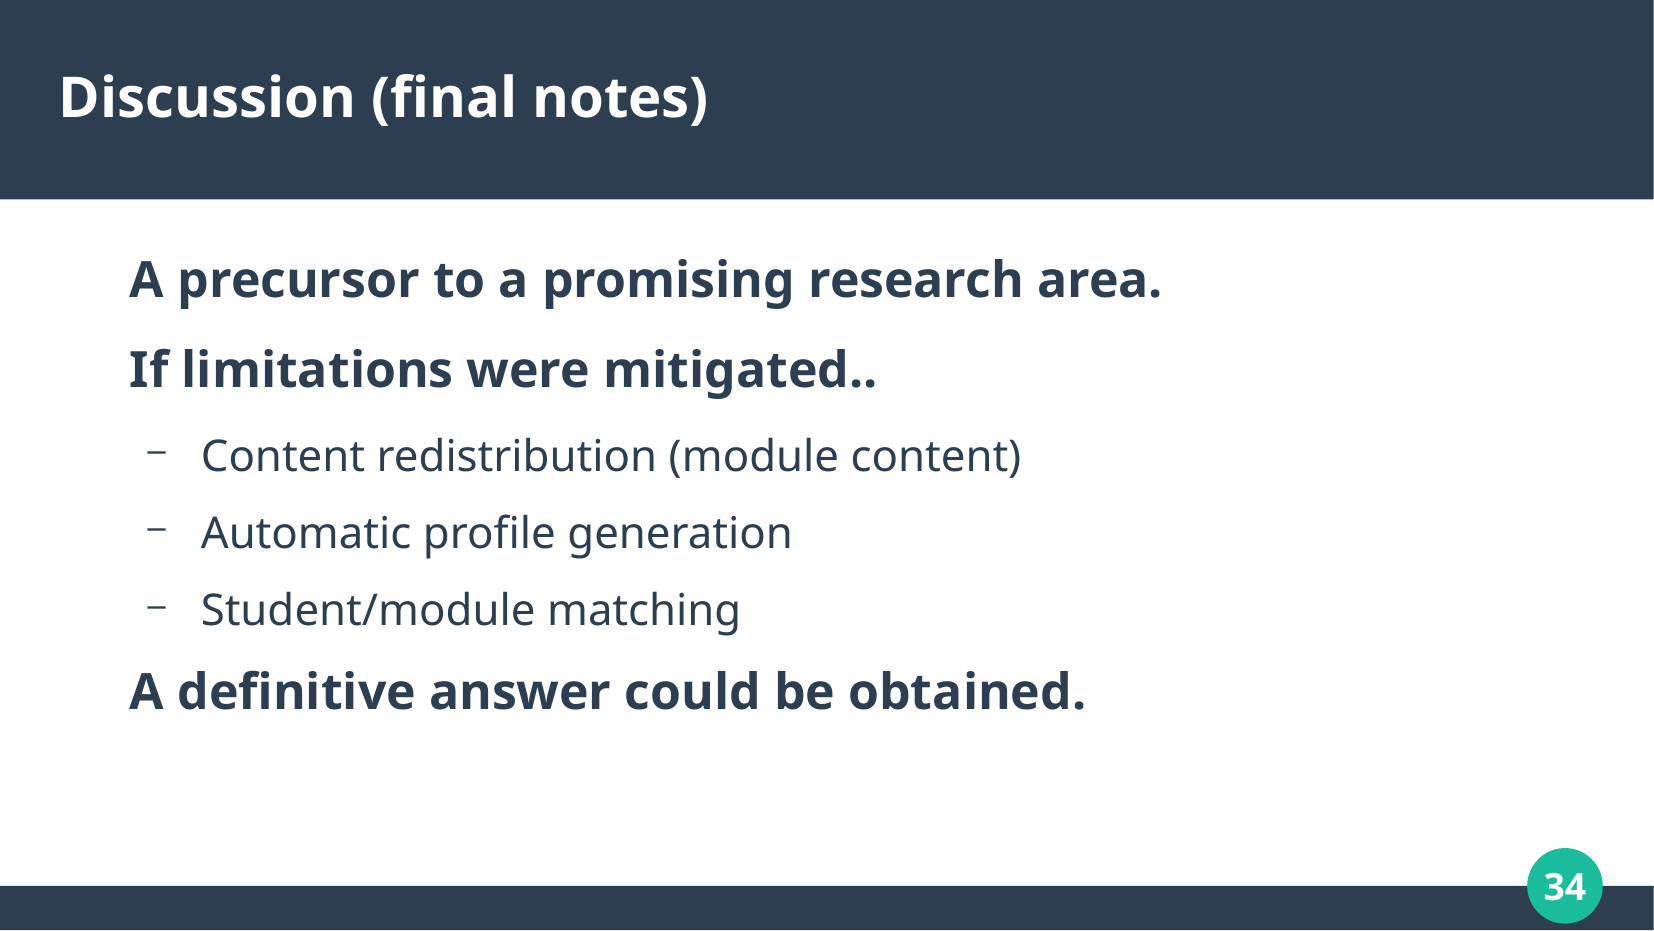

# Discussion (final notes)
A precursor to a promising research area.
If limitations were mitigated..
Content redistribution (module content)
Automatic profile generation
Student/module matching
A definitive answer could be obtained.